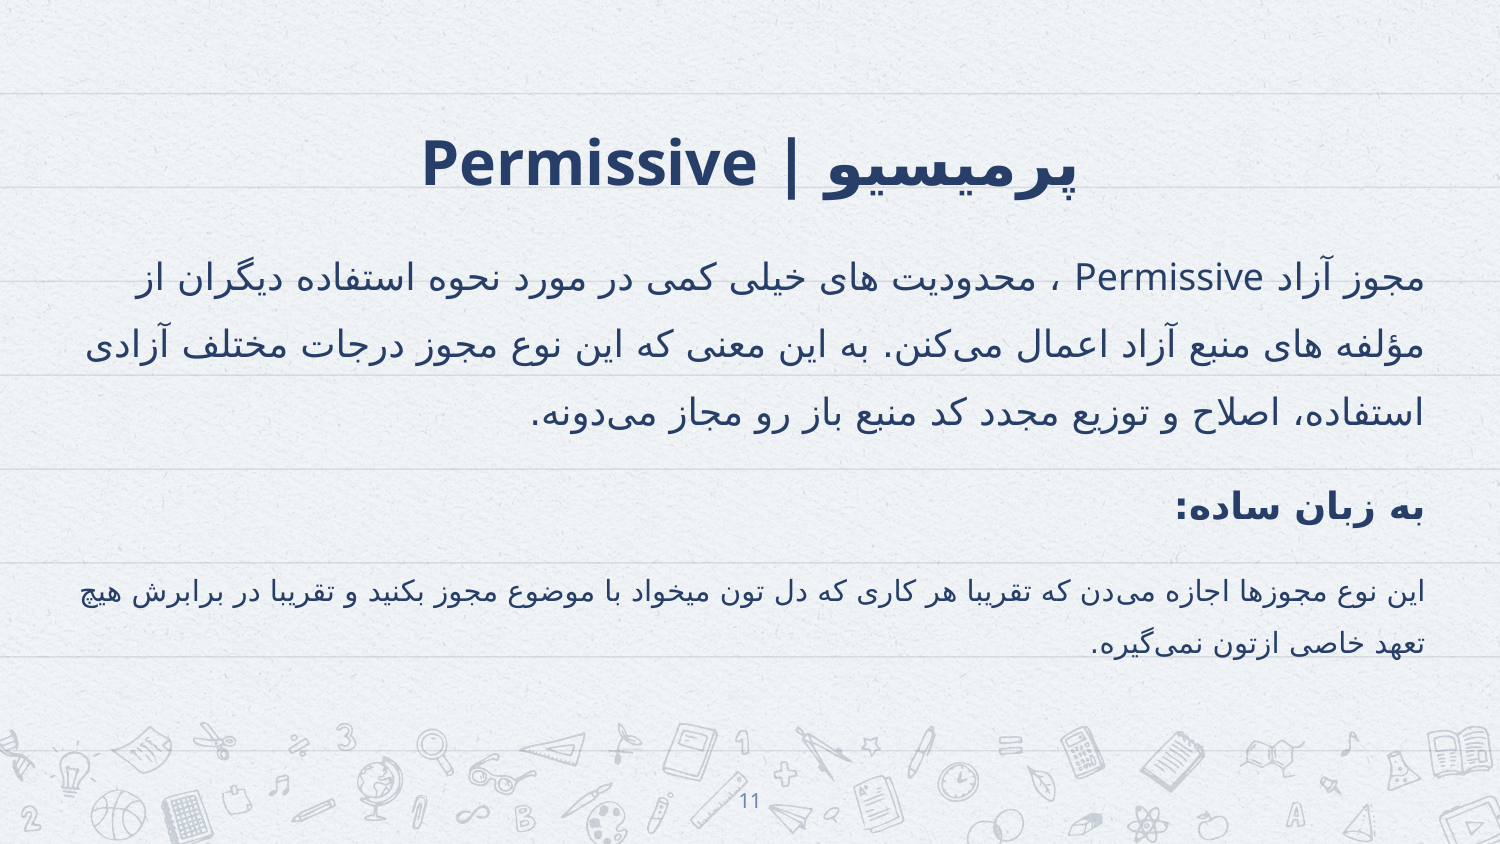

# پرمیسیو | Permissive
مجوز آزاد Permissive ، محدودیت های خیلی کمی در مورد نحوه استفاده دیگران از مؤلفه های منبع آزاد اعمال می‌کنن. به این معنی که این نوع مجوز درجات مختلف آزادی استفاده، اصلاح و توزیع مجدد کد منبع باز رو مجاز می‌دونه.
به زبان ساده:
این نوع مجوزها اجازه می‌دن که تقریبا هر کاری که دل تون میخواد با موضوع مجوز بکنید و تقریبا در برابرش هیچ تعهد خاصی ازتون نمی‌گیره.